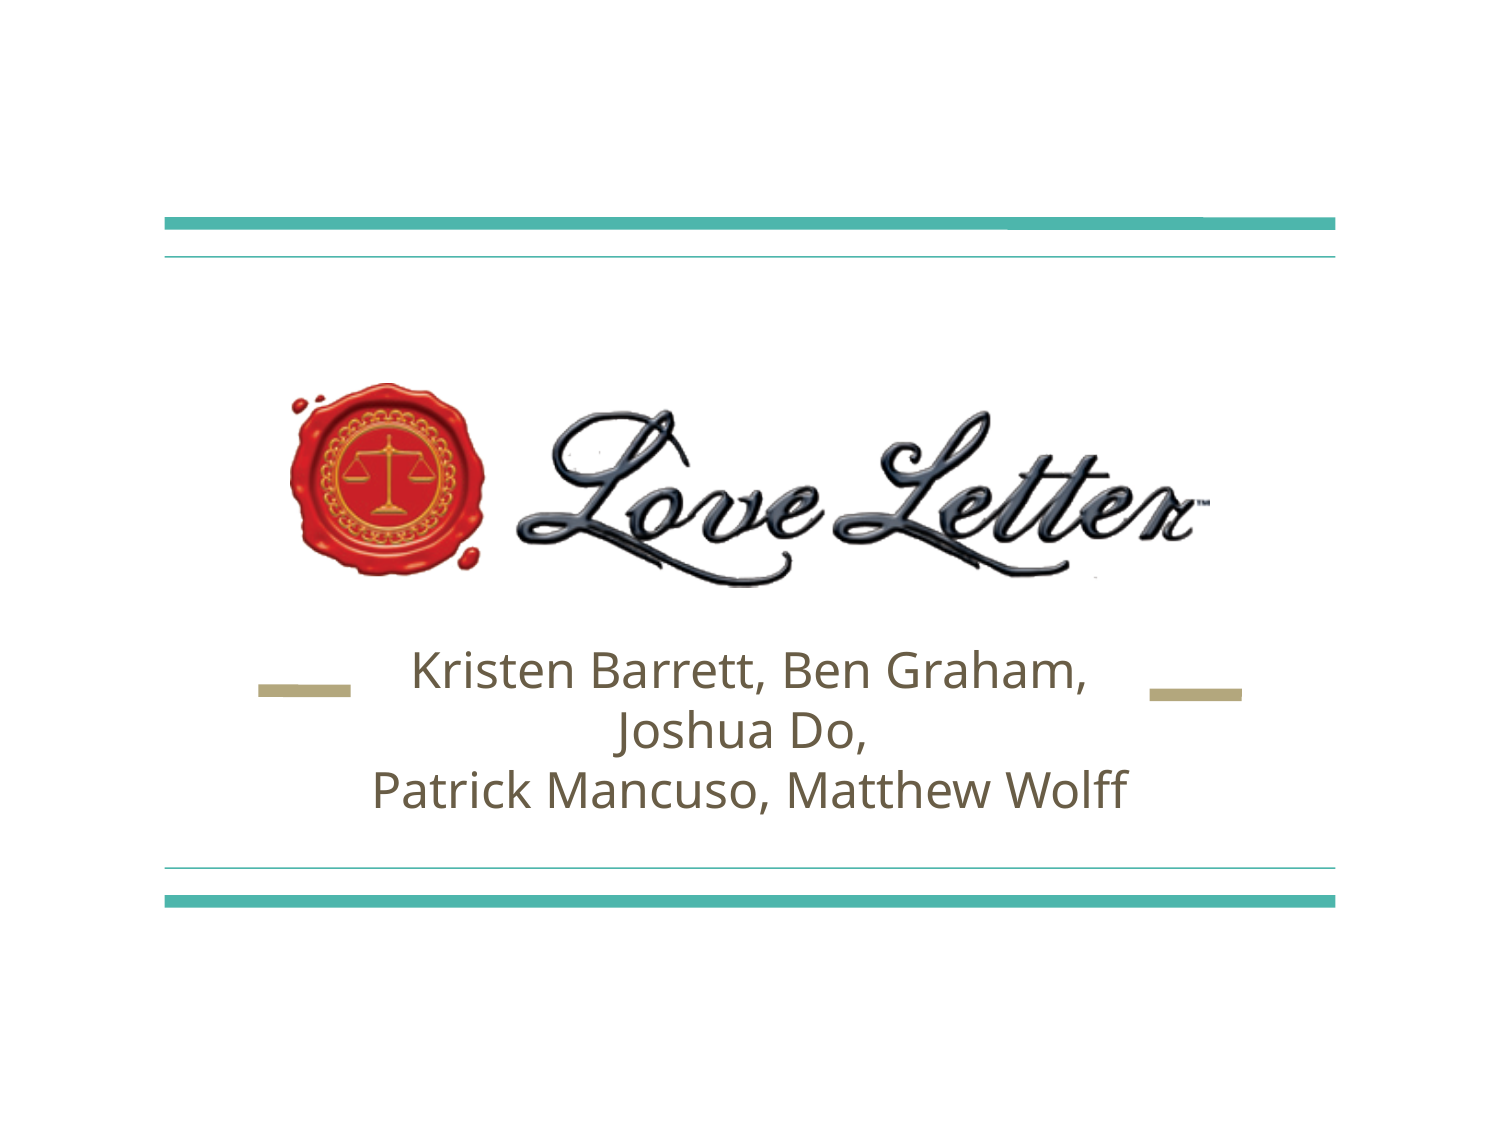

#
Kristen Barrett, Ben Graham, Joshua Do,
Patrick Mancuso, Matthew Wolff